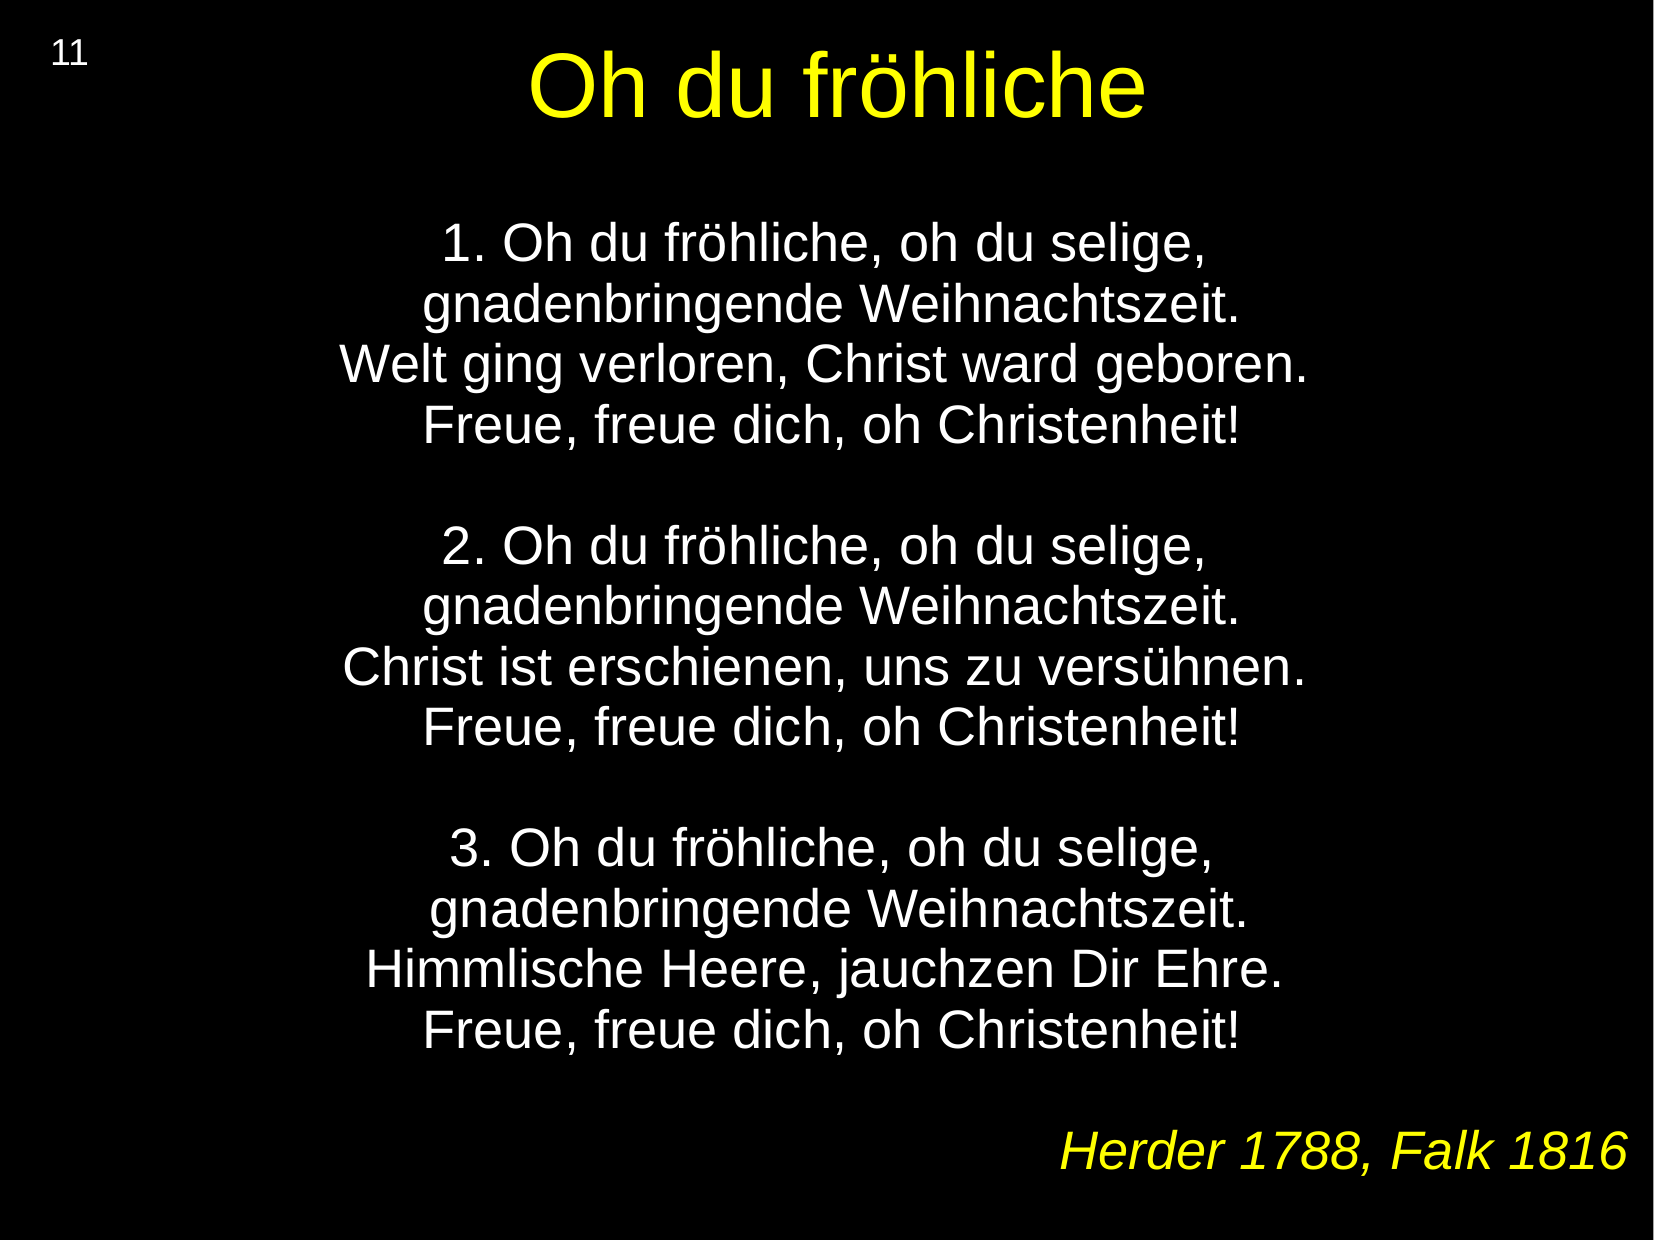

# Oh du fröhliche
11
1. Oh du fröhliche, oh du selige,
gnadenbringende Weihnachtszeit.
Welt ging verloren, Christ ward geboren.
Freue, freue dich, oh Christenheit!
2. Oh du fröhliche, oh du selige,
gnadenbringende Weihnachtszeit.
Christ ist erschienen, uns zu versühnen.
Freue, freue dich, oh Christenheit!
3. Oh du fröhliche, oh du selige,
 gnadenbringende Weihnachtszeit.
Himmlische Heere, jauchzen Dir Ehre.
Freue, freue dich, oh Christenheit!
Herder 1788, Falk 1816